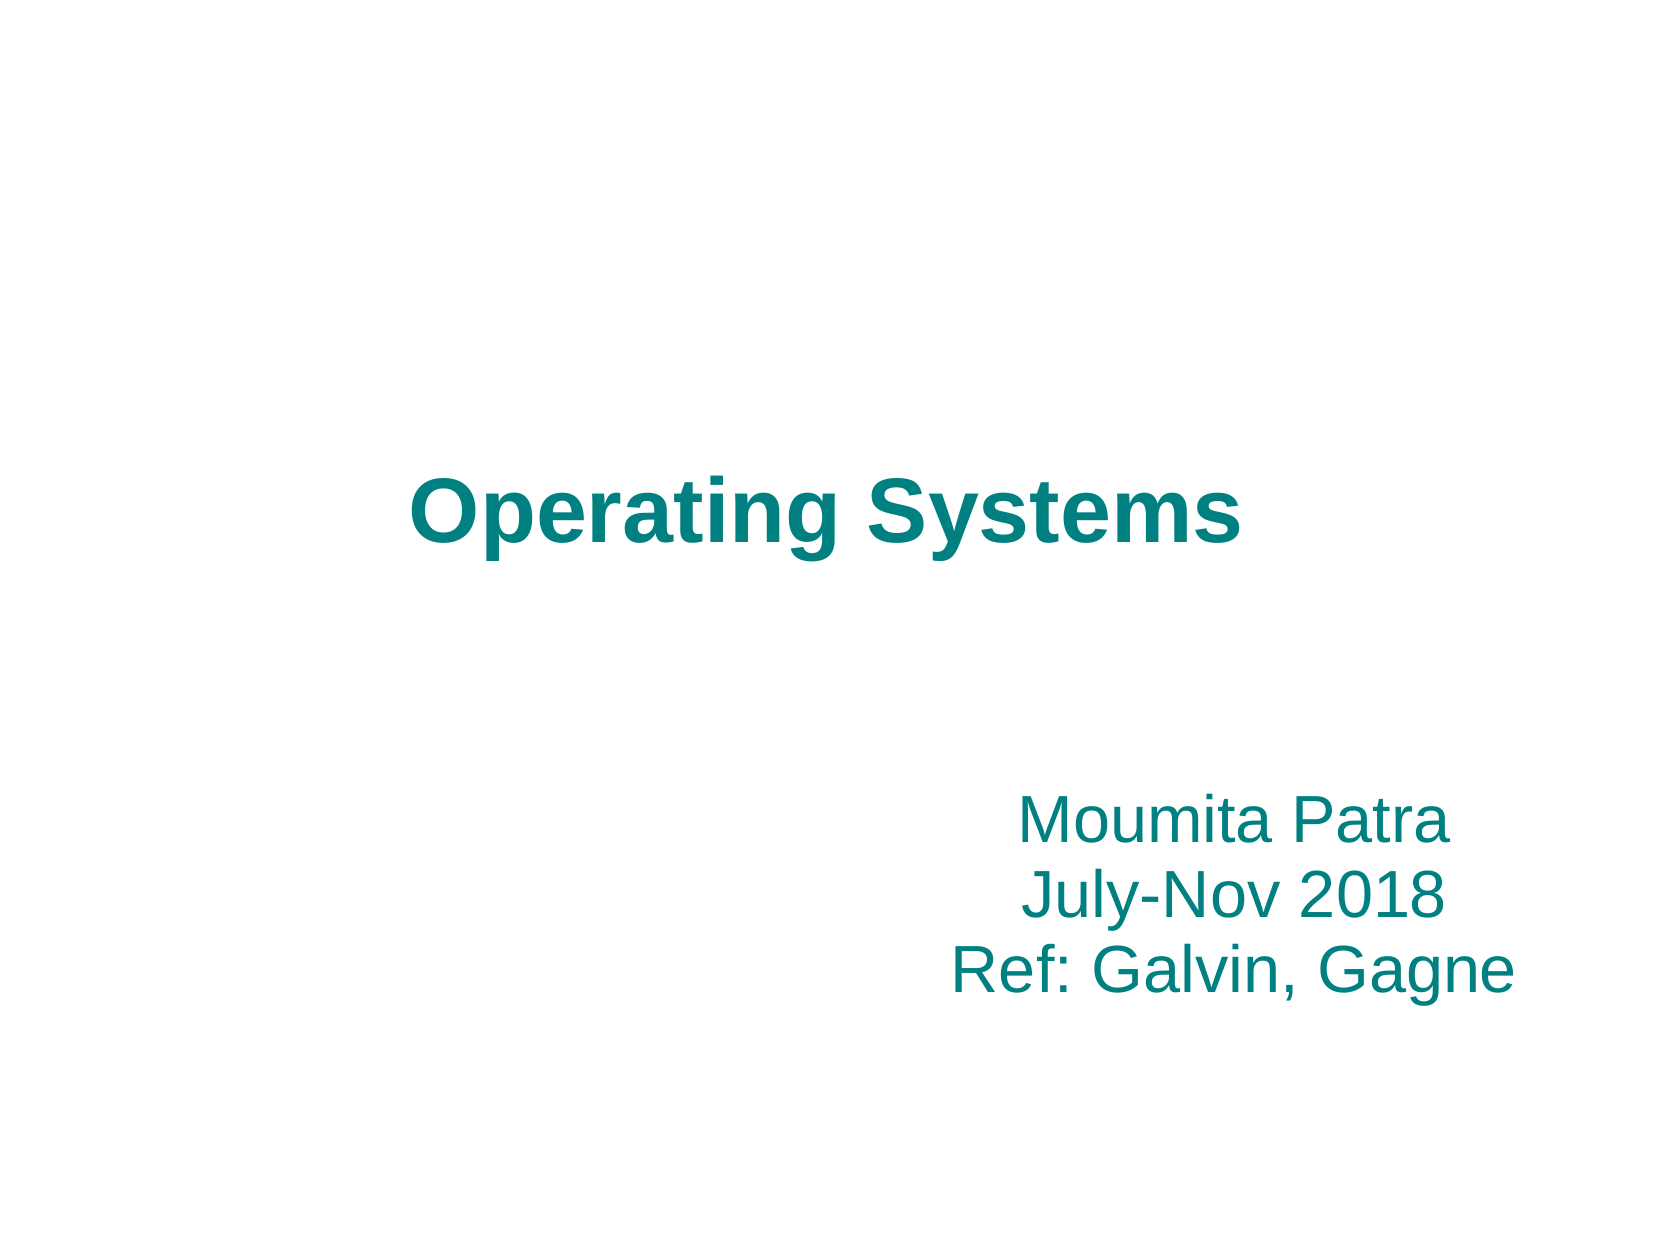

# Operating Systems
Moumita Patra
July-Nov 2018
Ref: Galvin, Gagne